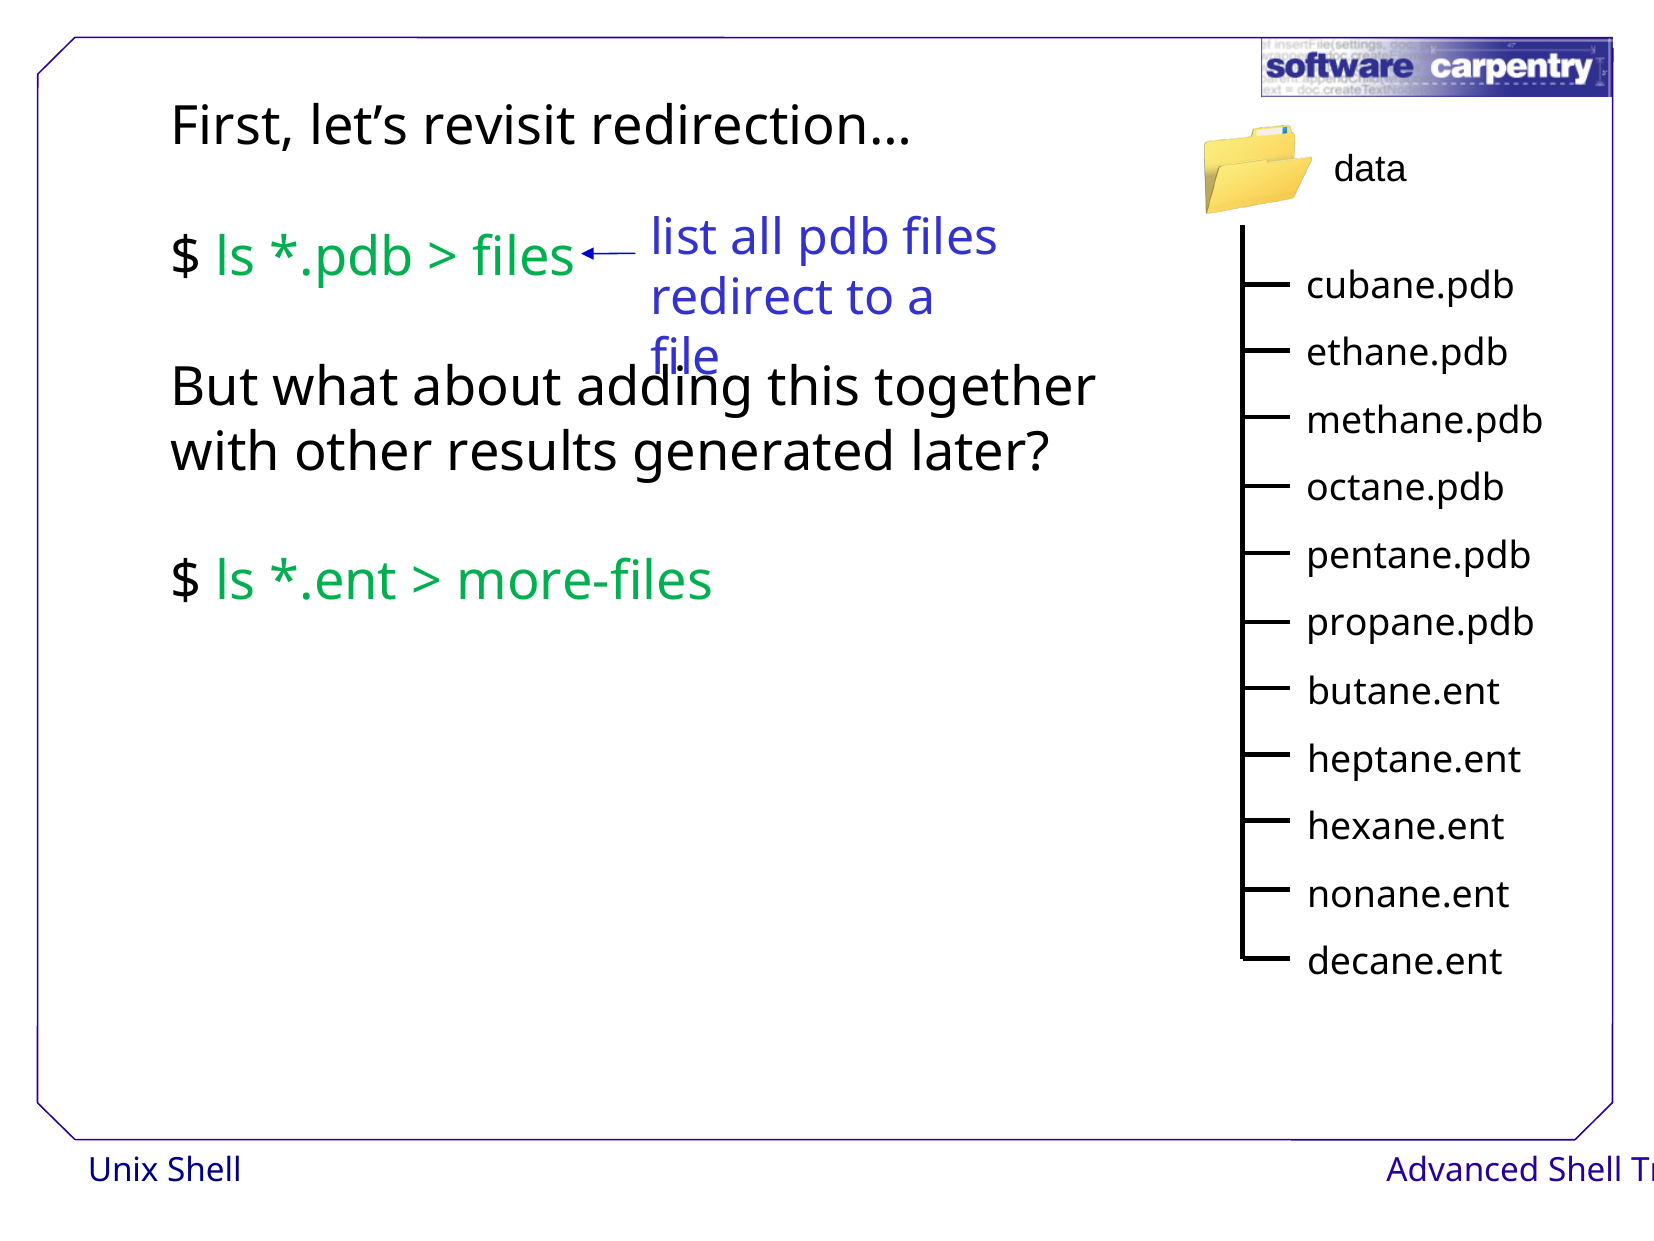

First, let’s revisit redirection…
$ ls *.pdb > files
But what about adding this together with other results generated later?
$ ls *.ent > more-files
data
list all pdb files
redirect to a file
cubane.pdb
ethane.pdb
methane.pdb
octane.pdb
pentane.pdb
propane.pdb
butane.ent
heptane.ent
hexane.ent
nonane.ent
decane.ent